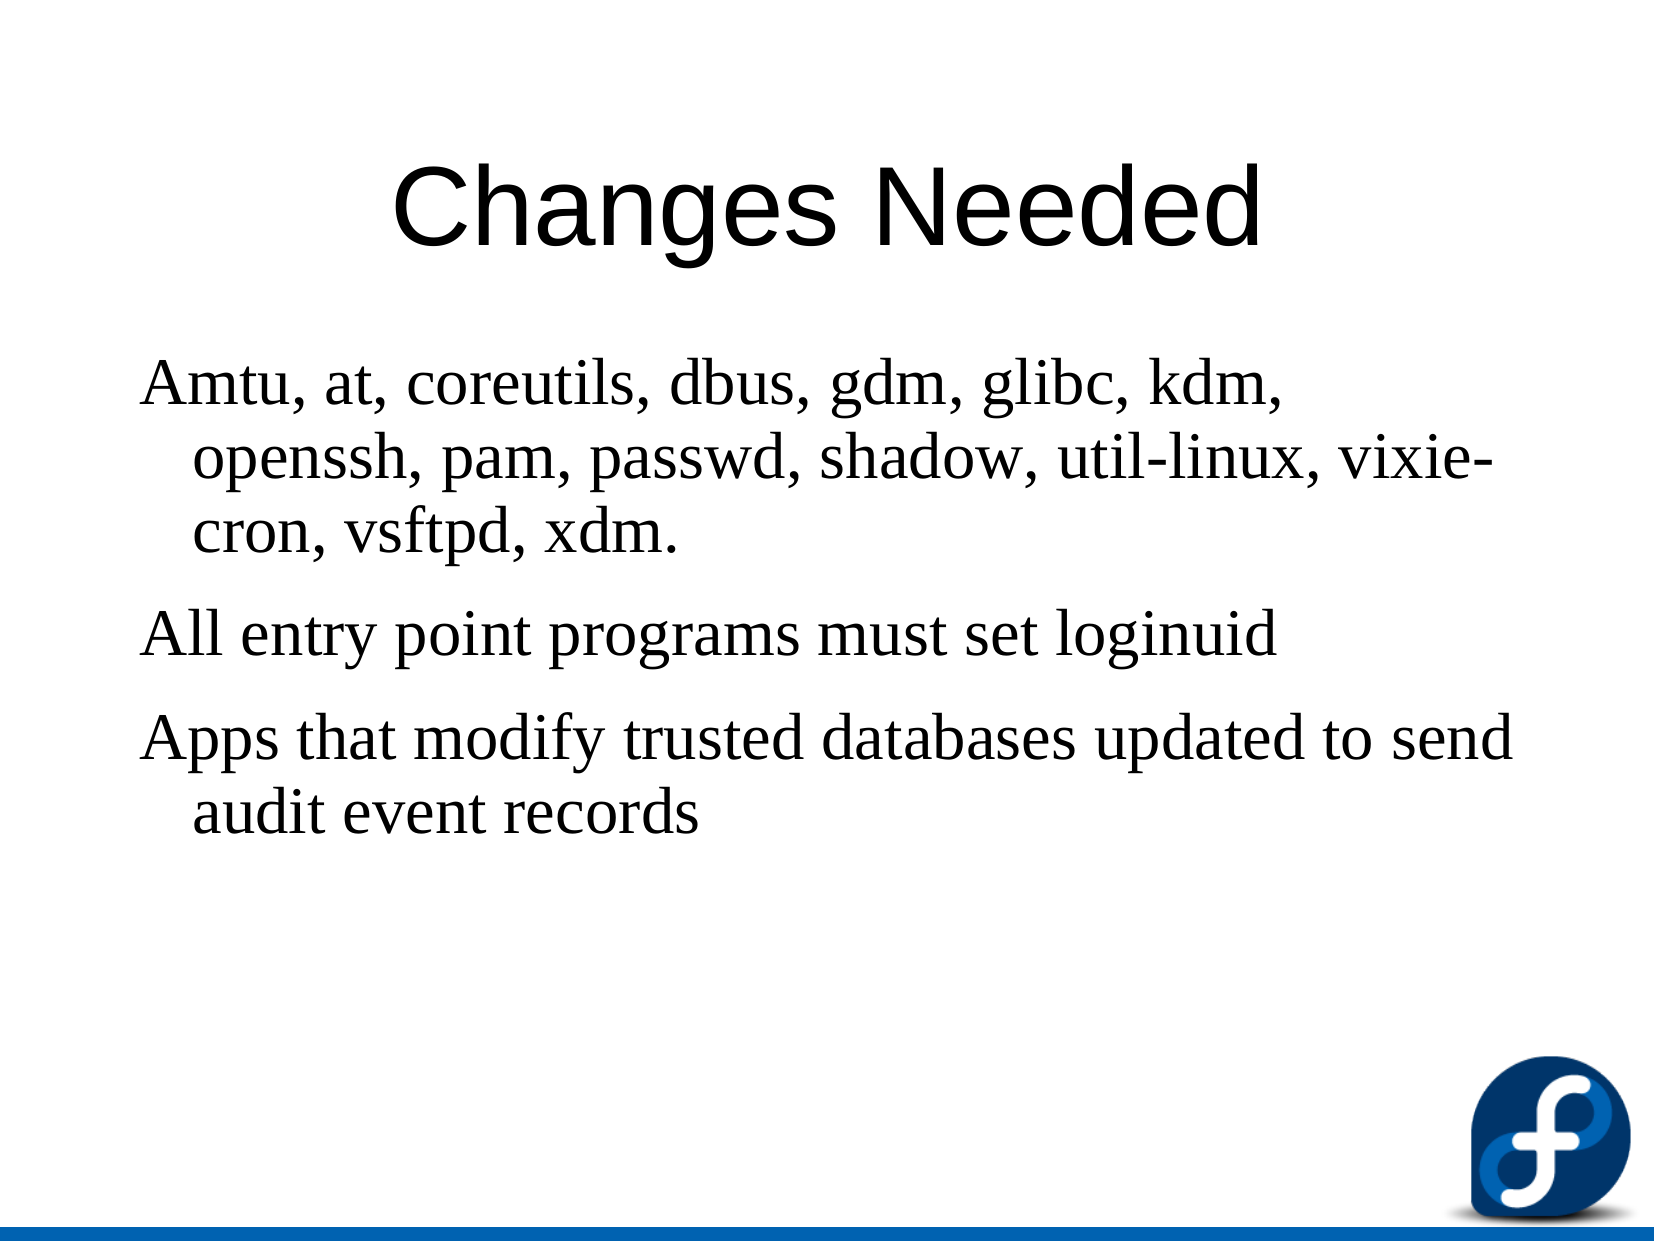

# Changes Needed
Amtu, at, coreutils, dbus, gdm, glibc, kdm, openssh, pam, passwd, shadow, util-linux, vixie-cron, vsftpd, xdm.
All entry point programs must set loginuid
Apps that modify trusted databases updated to send audit event records